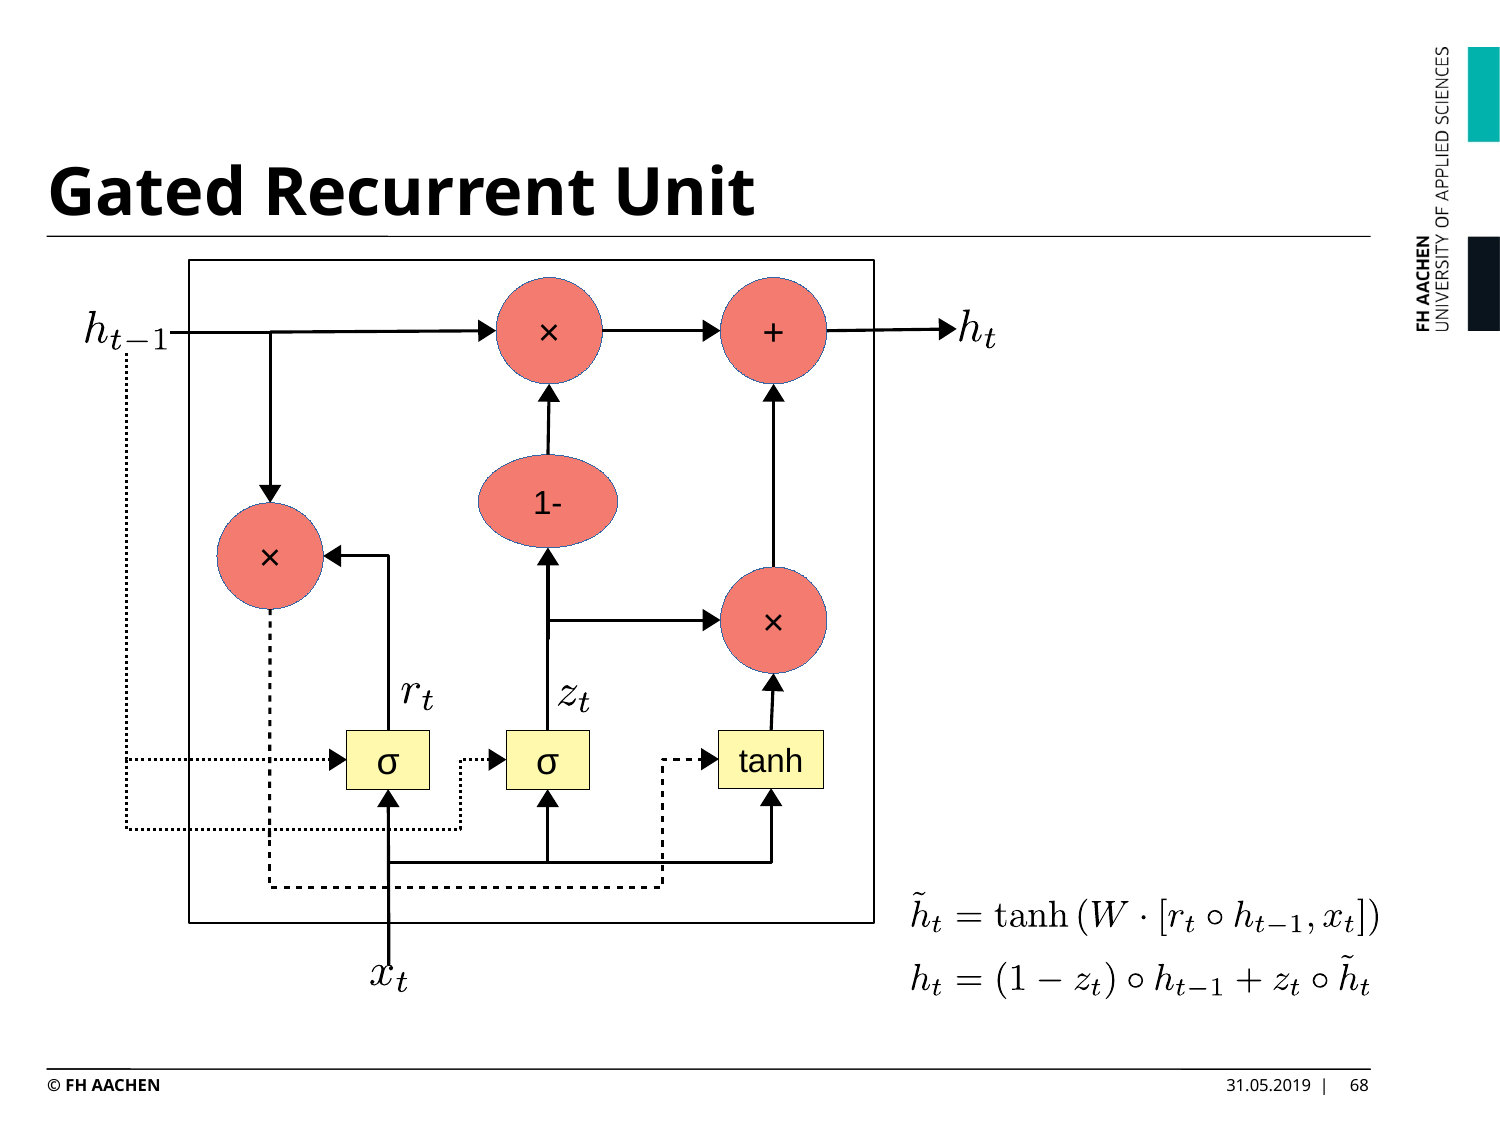

# Gated Recurrent Unit
×
+
1-
×
×
σ
σ
tanh
31.05.2019
68